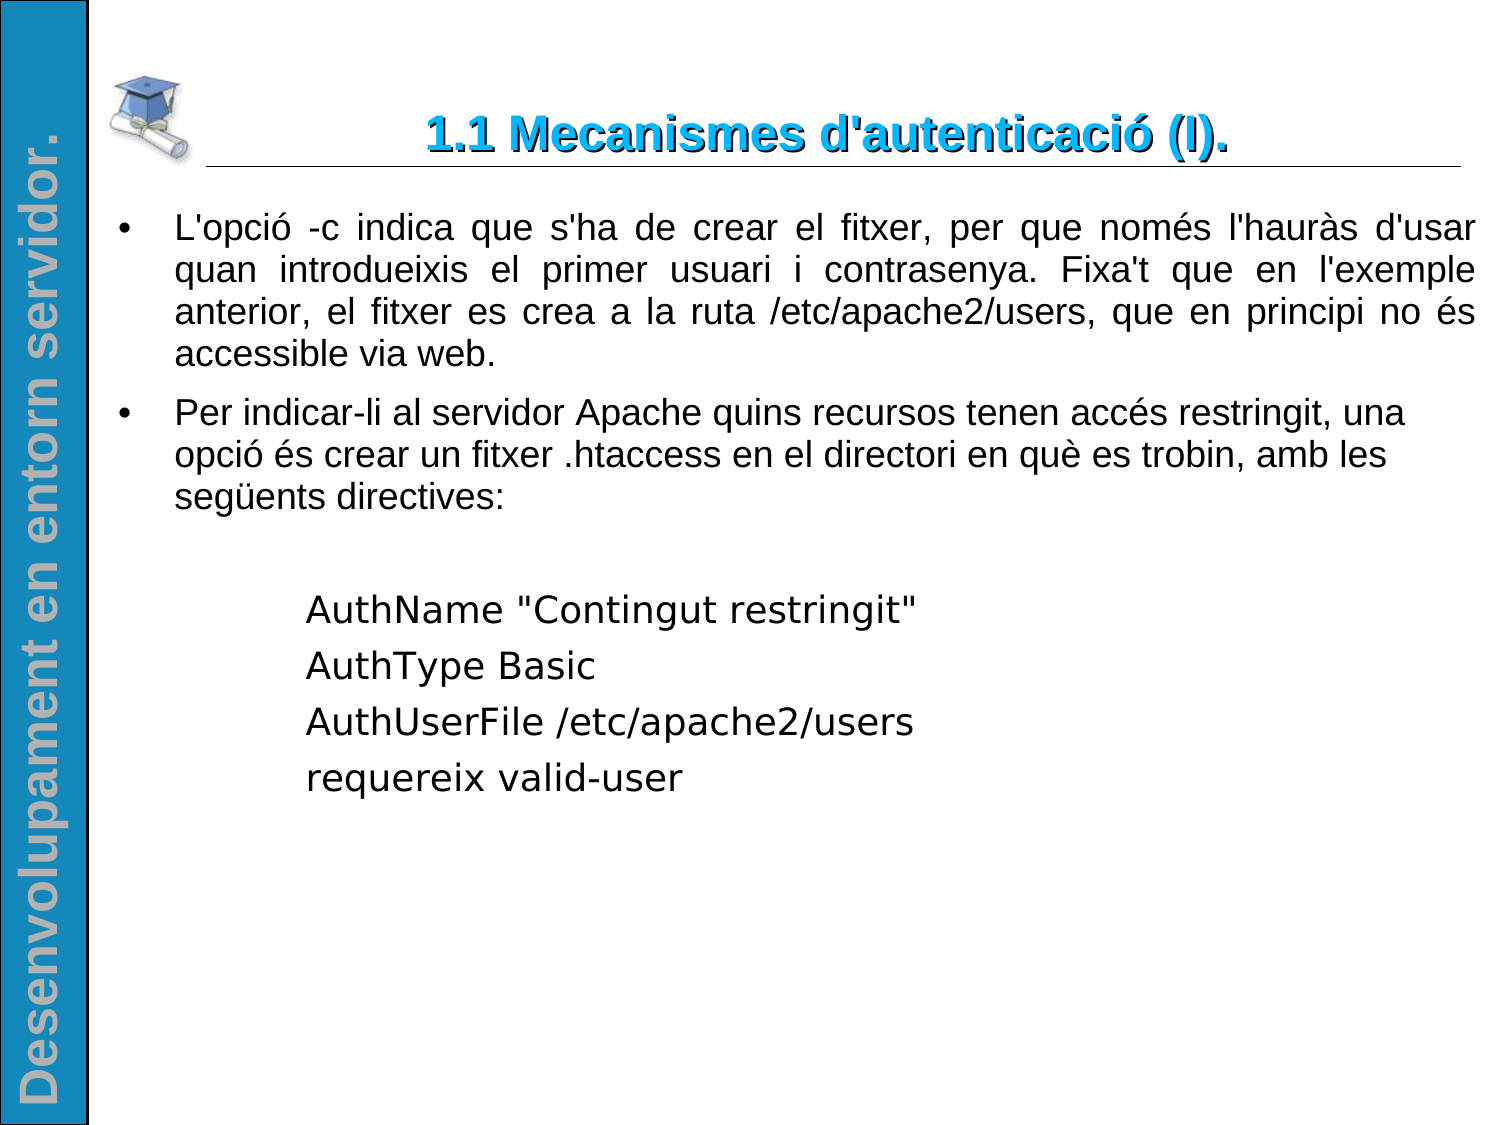

# 1.1 Mecanismes d'autenticació (I).
L'opció -c indica que s'ha de crear el fitxer, per que només l'hauràs d'usar quan introdueixis el primer usuari i contrasenya. Fixa't que en l'exemple anterior, el fitxer es crea a la ruta /etc/apache2/users, que en principi no és accessible via web.
Per indicar-li al servidor Apache quins recursos tenen accés restringit, una opció és crear un fitxer .htaccess en el directori en què es trobin, amb les següents directives:
AuthName "Contingut restringit"
AuthType Basic
AuthUserFile /etc/apache2/users
requereix valid-user